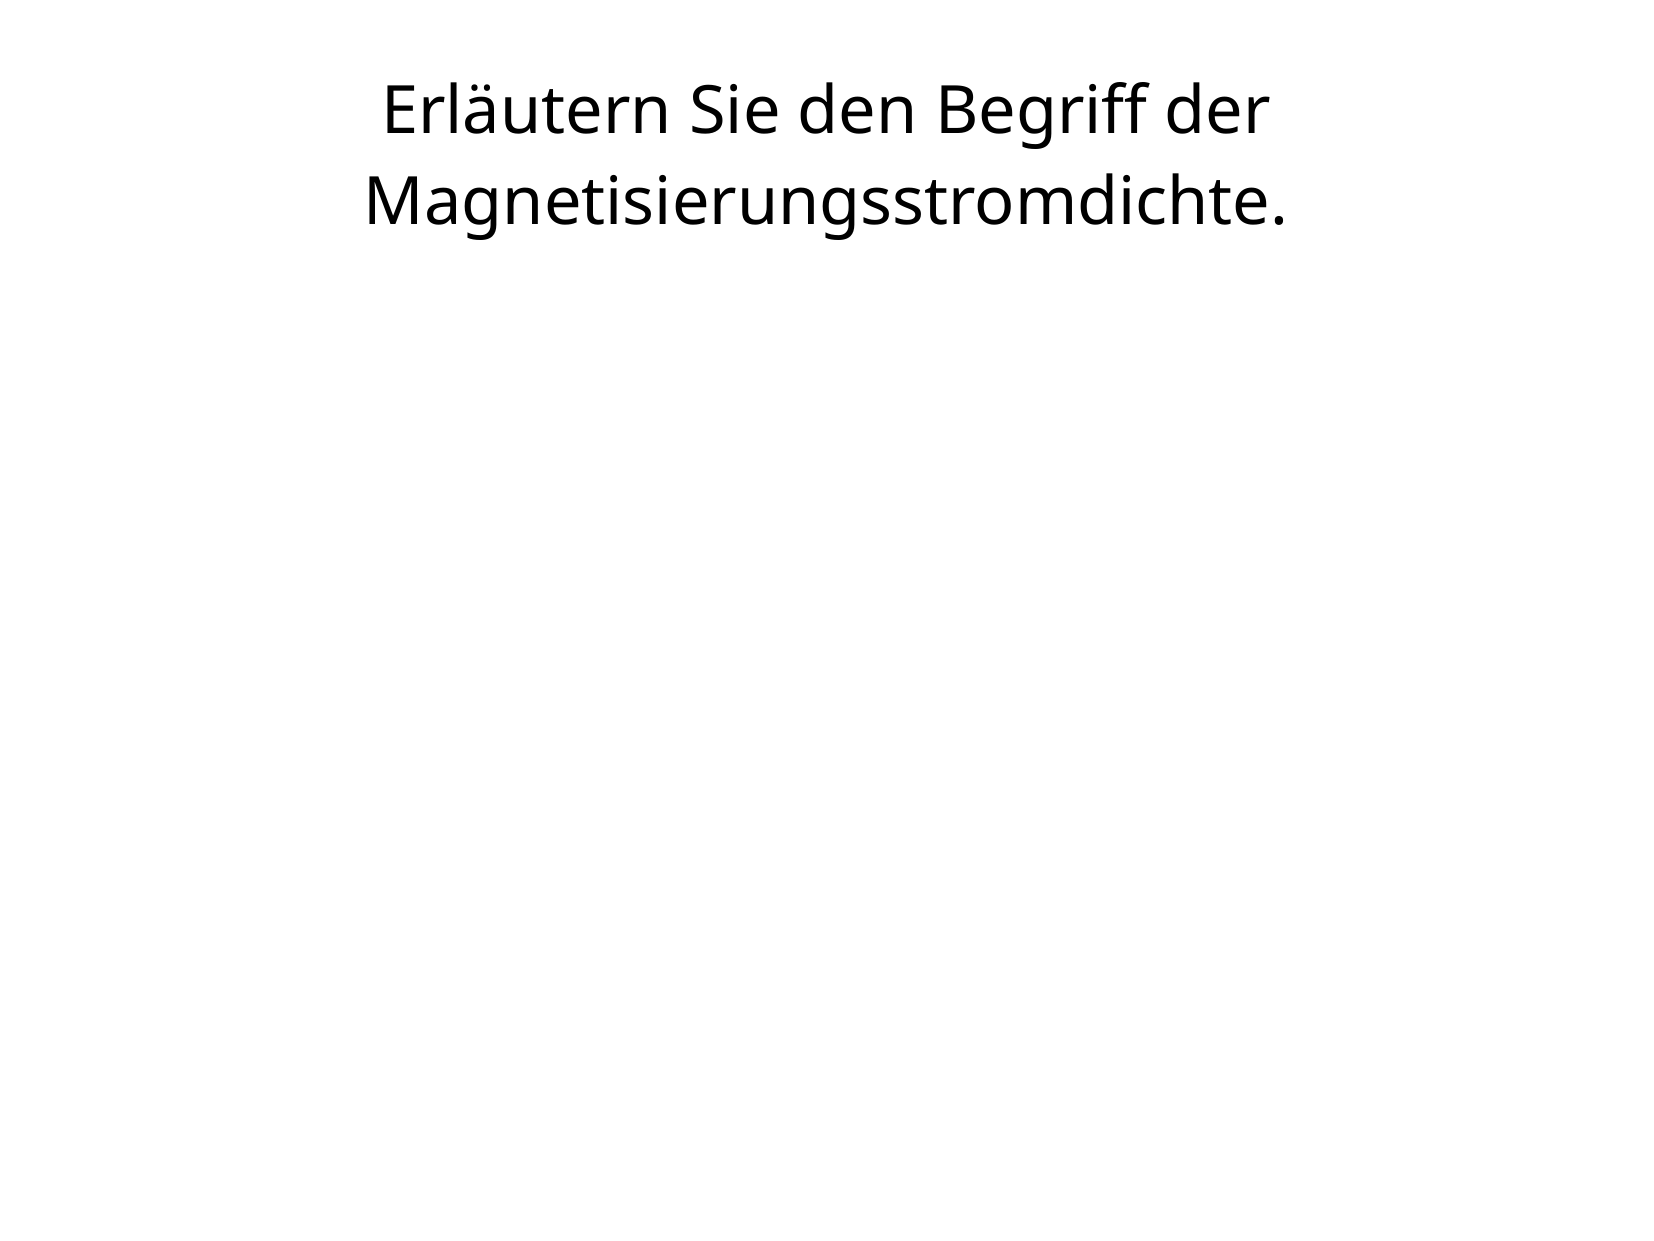

# Erläutern Sie den Begriff der Magnetisierungsstromdichte.